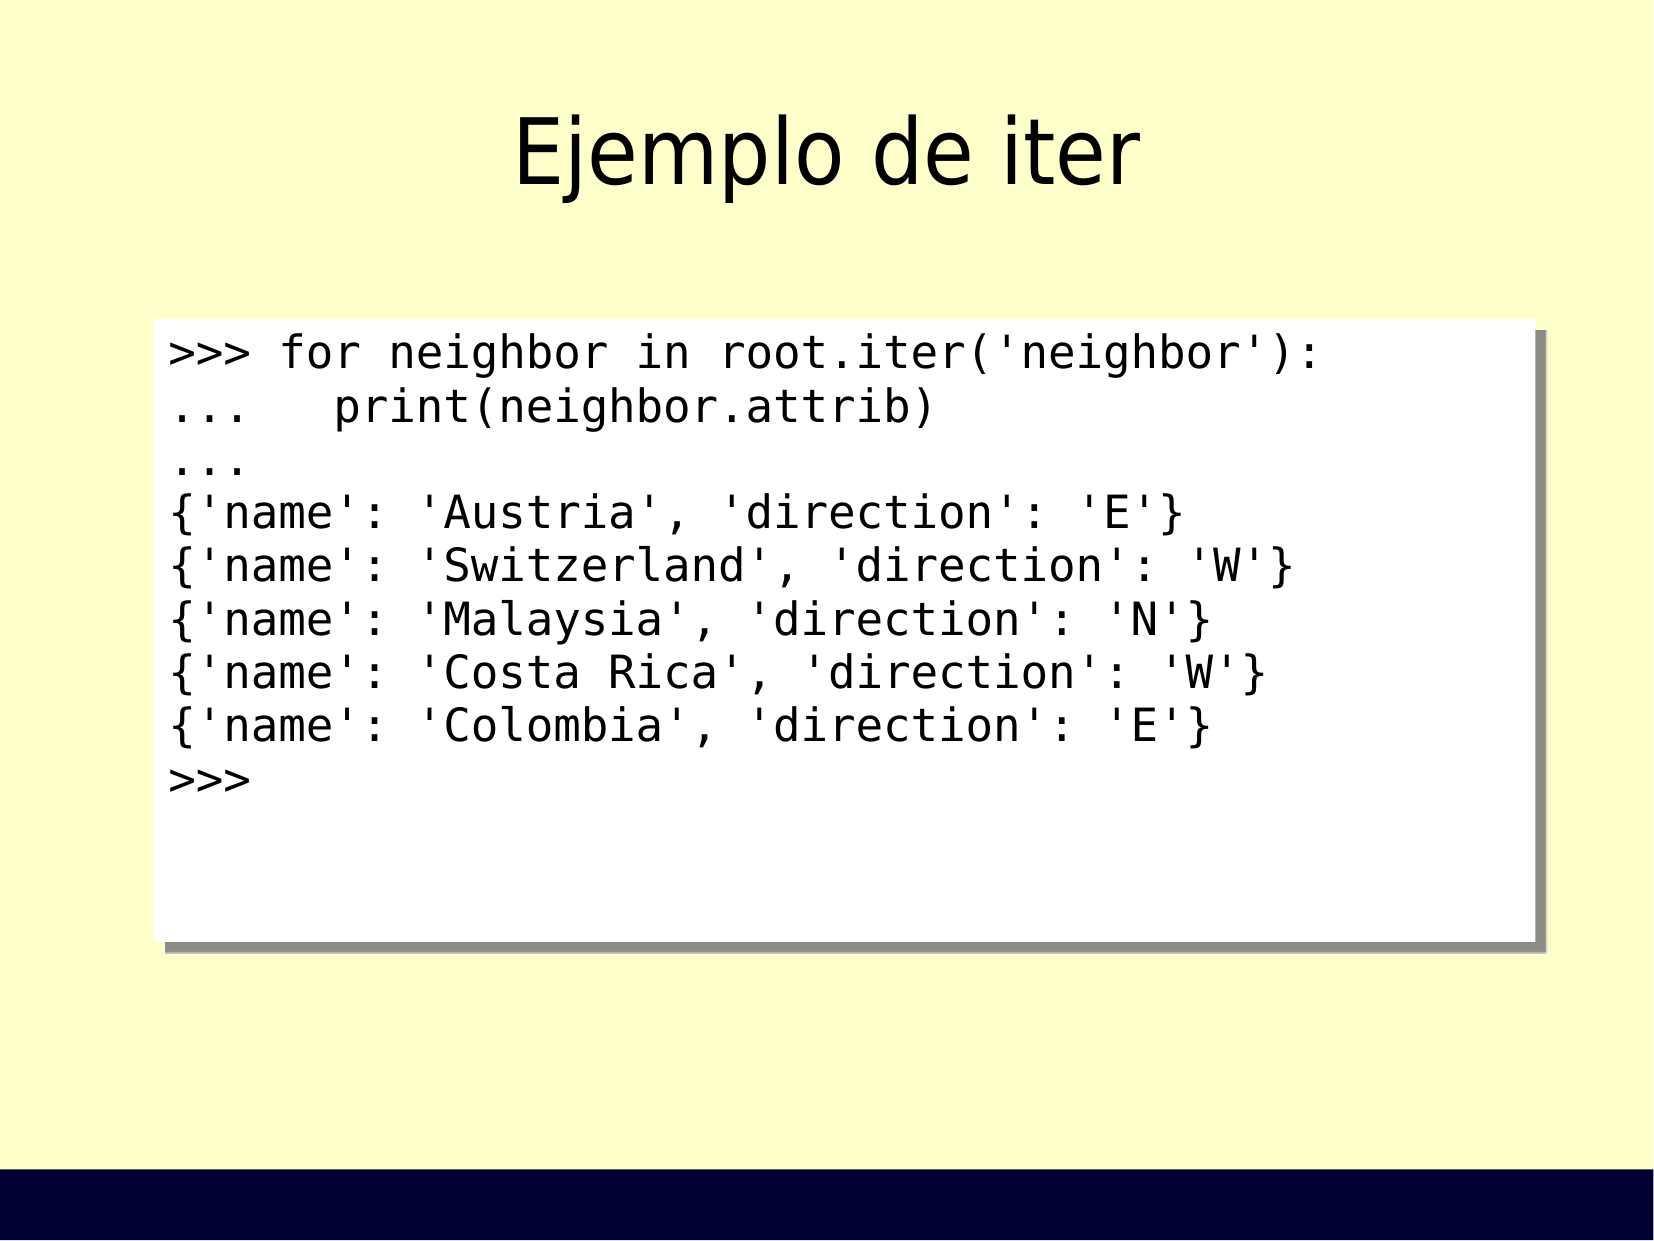

# Ejemplo de iter
>>> for neighbor in root.iter('neighbor'):
... print(neighbor.attrib)
...
{'name': 'Austria', 'direction': 'E'}
{'name': 'Switzerland', 'direction': 'W'}
{'name': 'Malaysia', 'direction': 'N'}
{'name': 'Costa Rica', 'direction': 'W'}
{'name': 'Colombia', 'direction': 'E'}
>>>